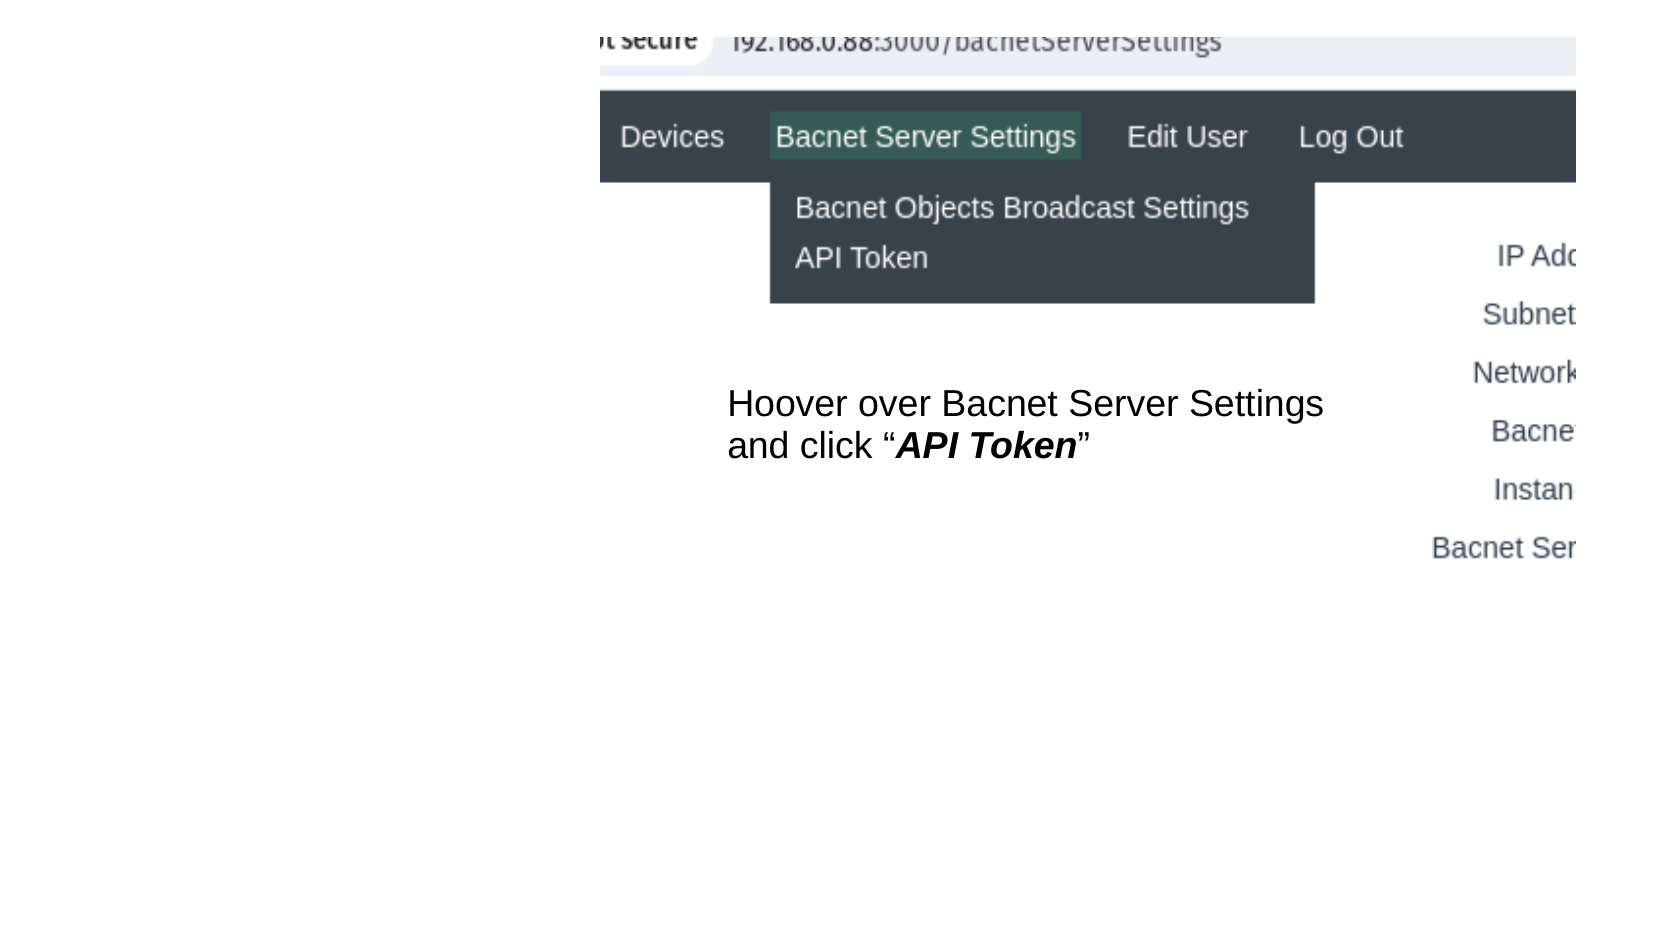

Hoover over Bacnet Server Settings and click “API Token”